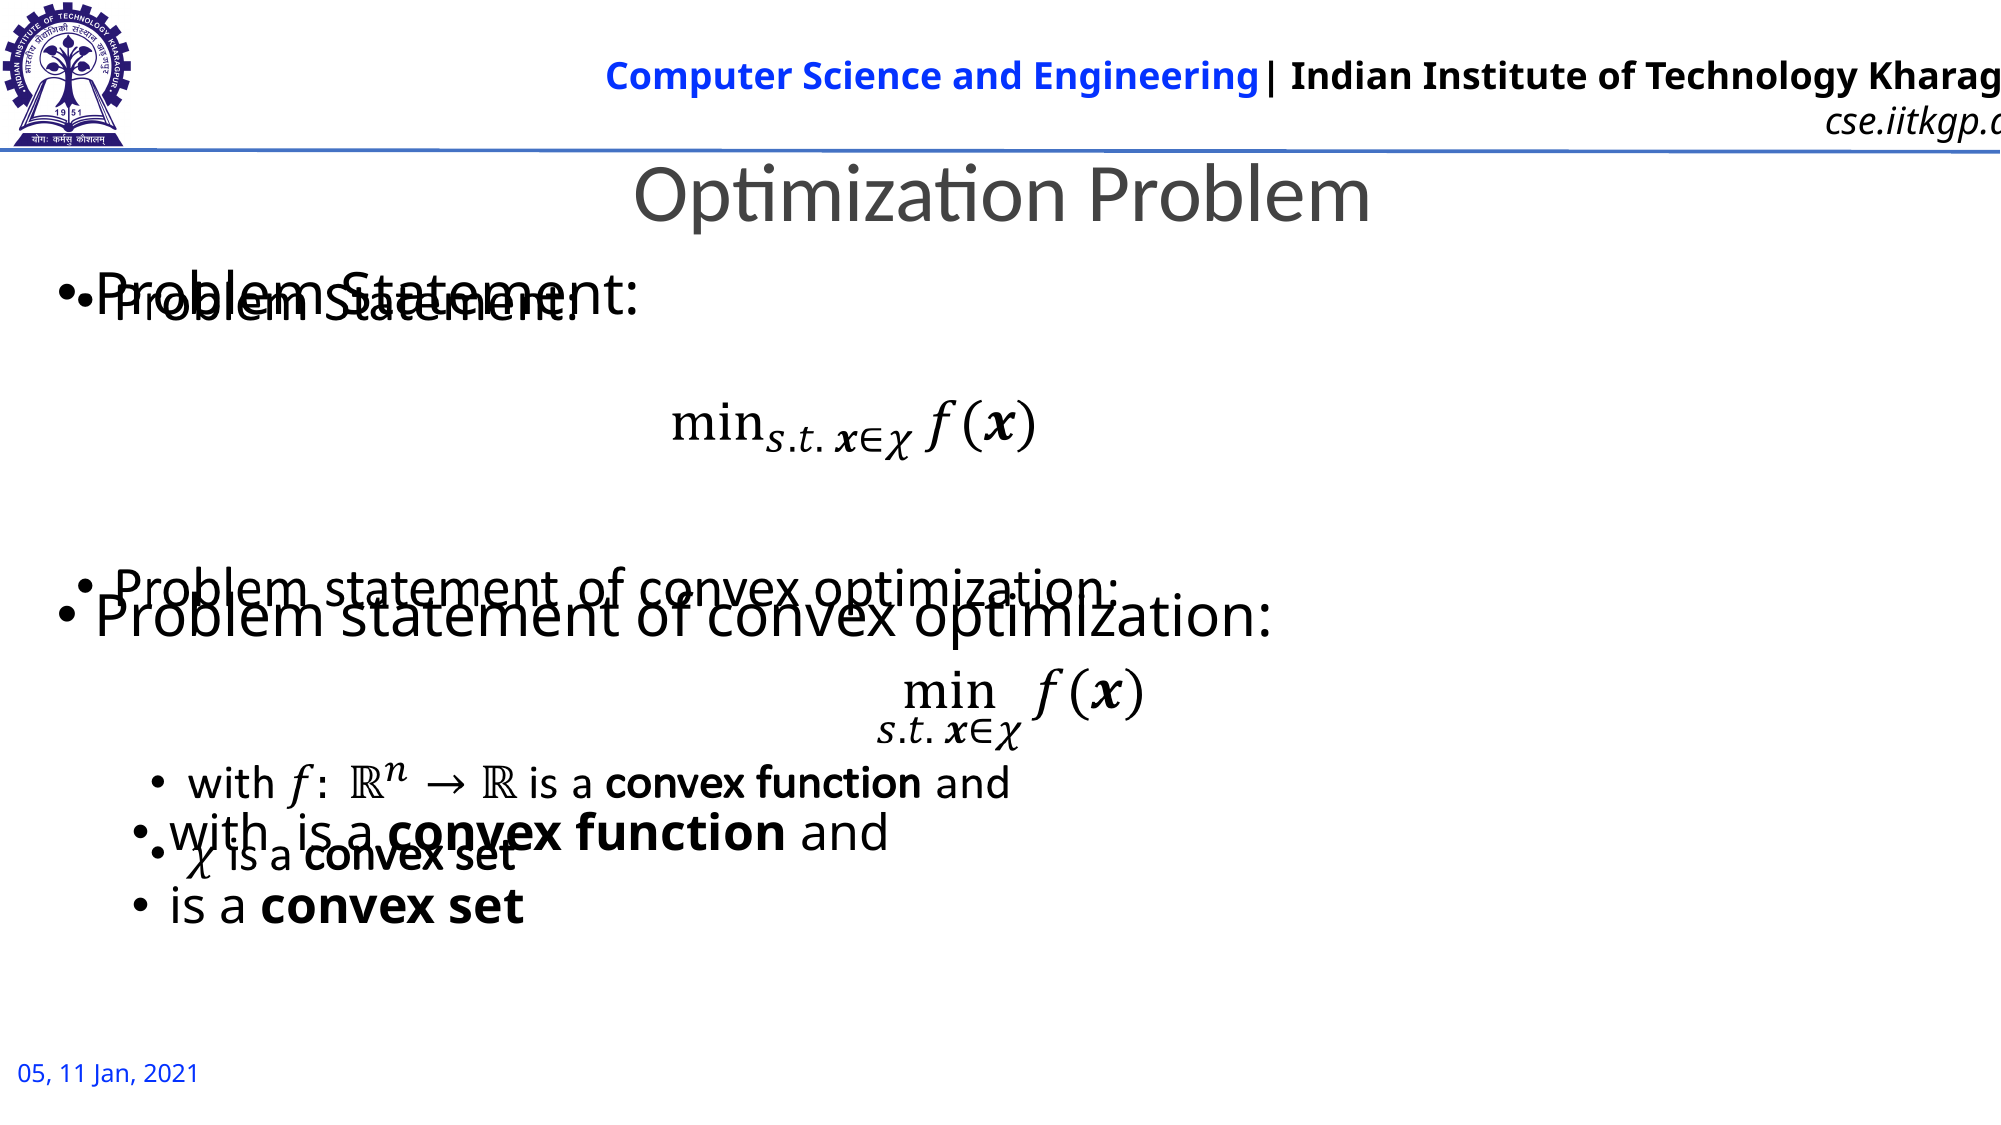

Optimization Problem
Problem Statement:
Problem statement of convex optimization:
with is a convex function and
is a convex set
05, 11 Jan, 2021